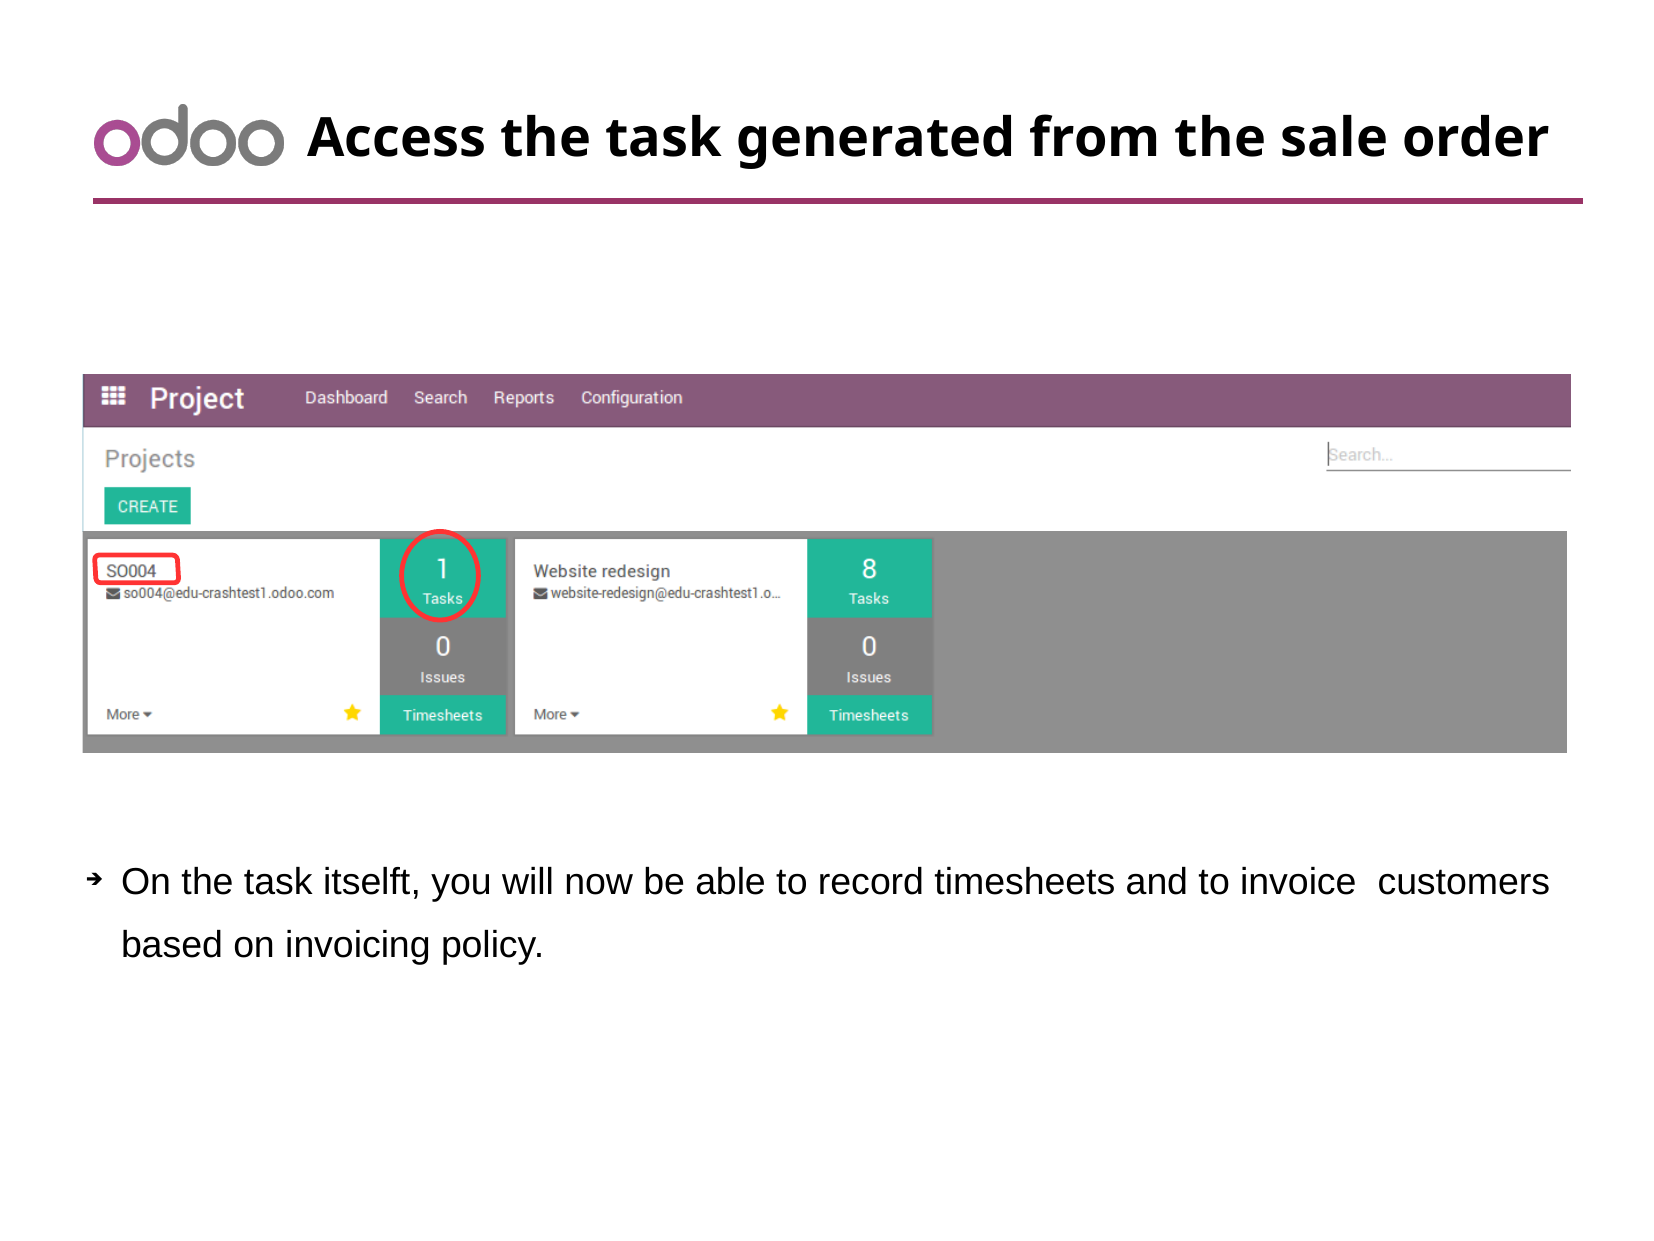

# Access the task generated from the sale order
On the task itselft, you will now be able to record timesheets and to invoice customers based on invoicing policy.